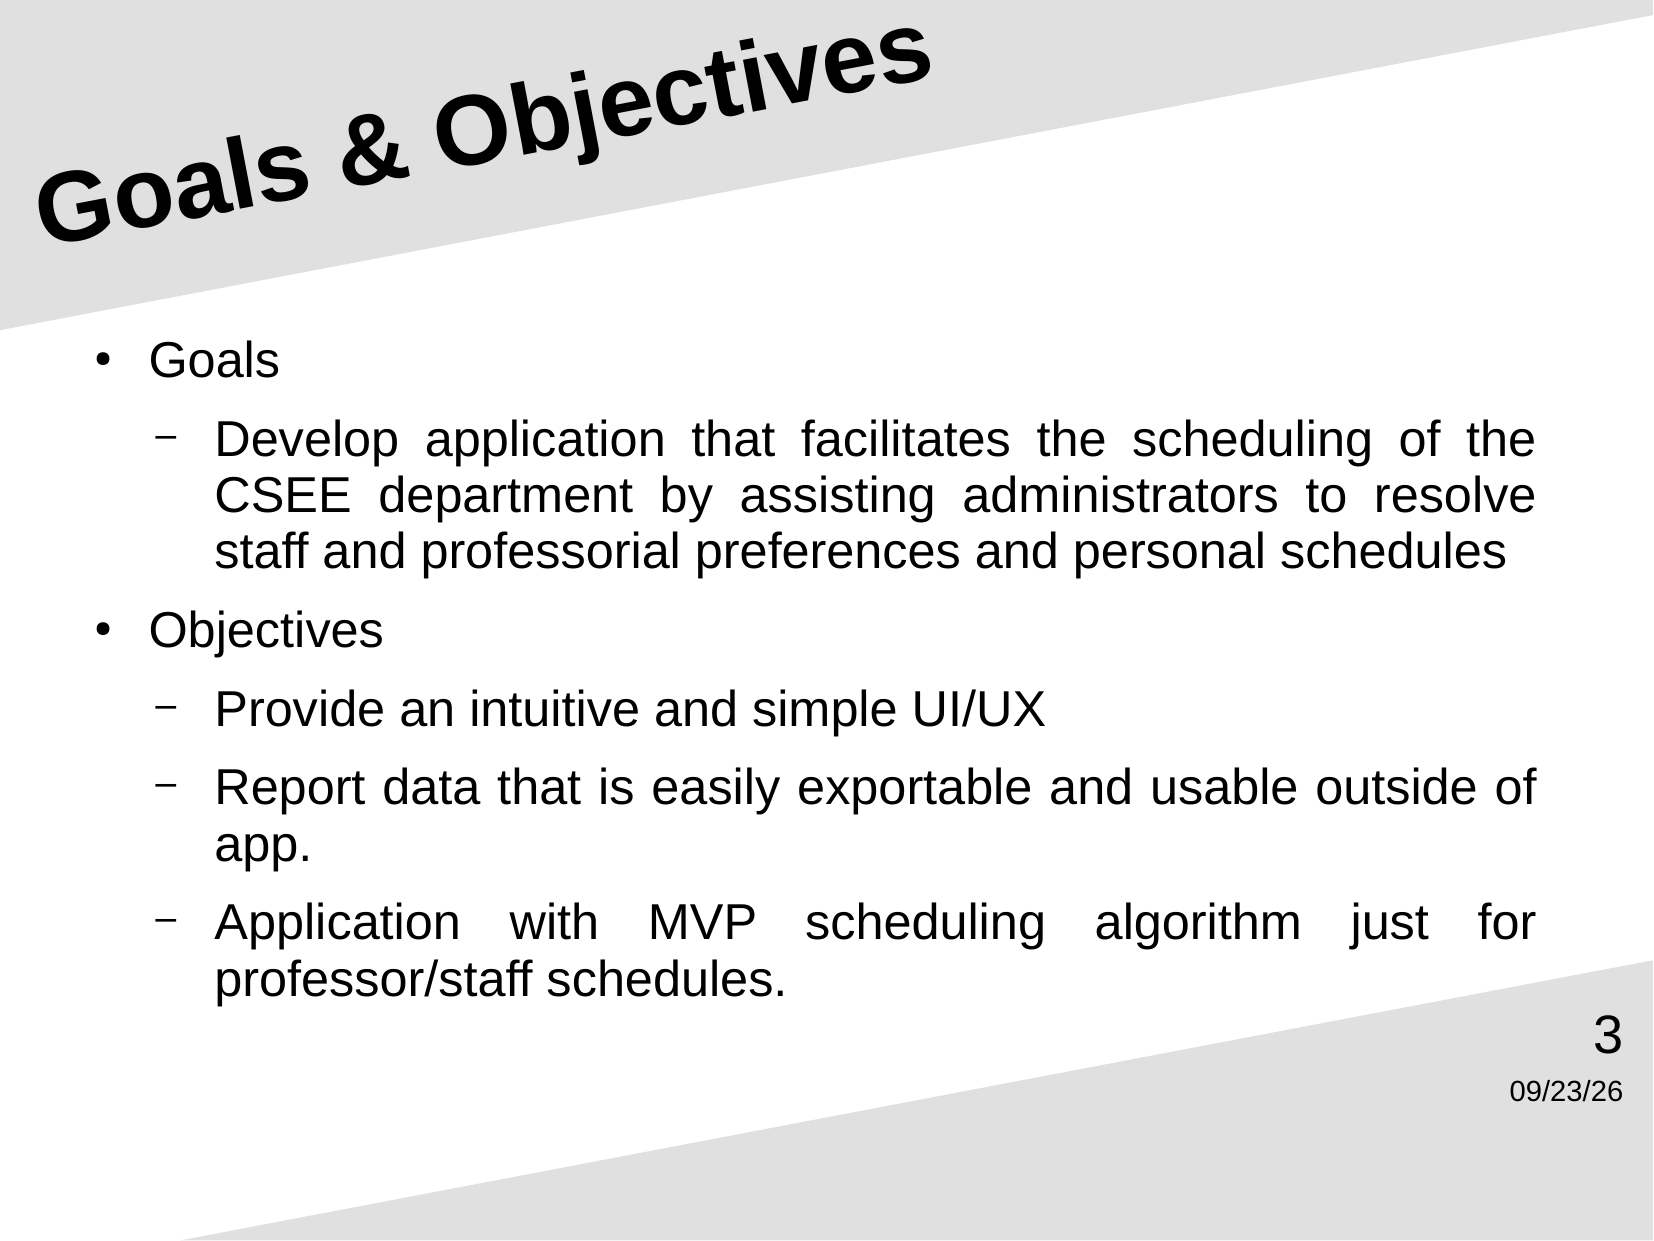

# Goals & Objectives
Goals
Develop application that facilitates the scheduling of the CSEE department by assisting administrators to resolve staff and professorial preferences and personal schedules
Objectives
Provide an intuitive and simple UI/UX
Report data that is easily exportable and usable outside of app.
Application with MVP scheduling algorithm just for professor/staff schedules.
3